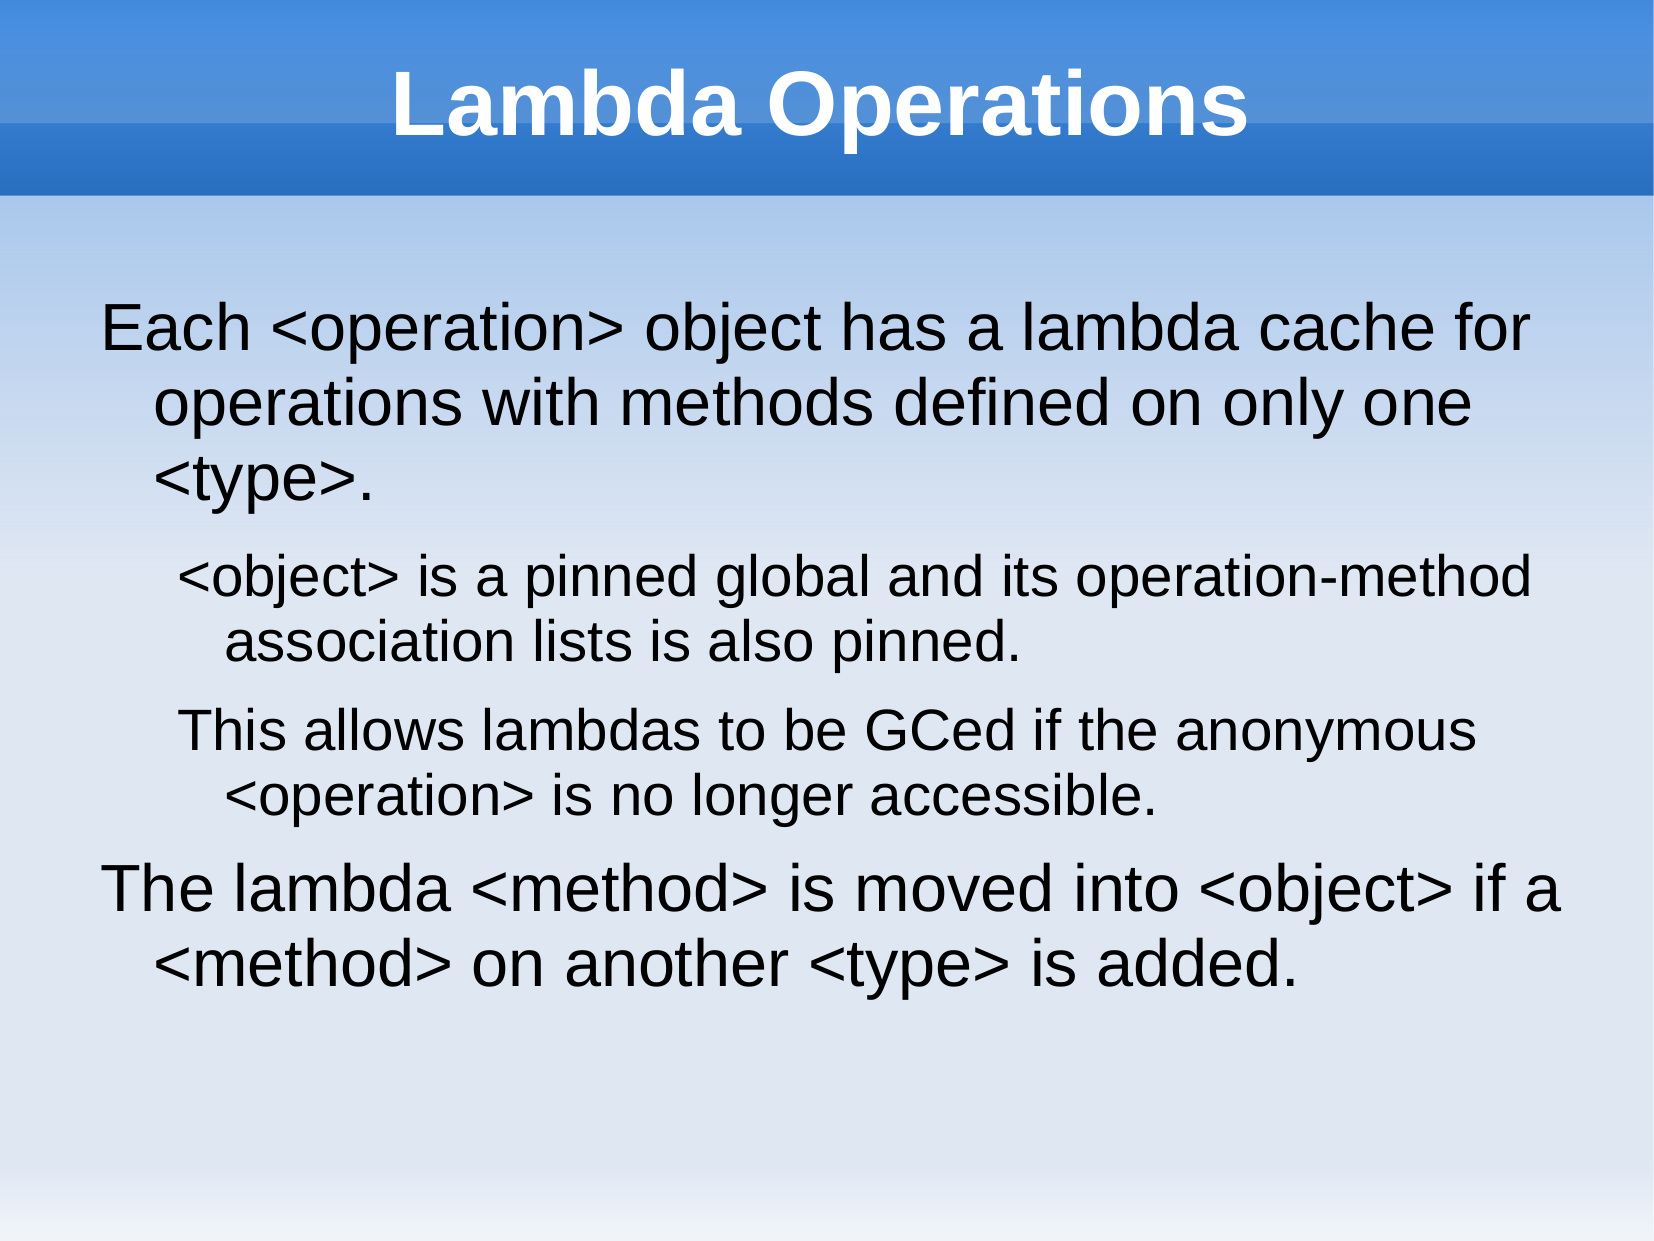

# Lambda Operations
Each <operation> object has a lambda cache for operations with methods defined on only one <type>.
<object> is a pinned global and its operation-method association lists is also pinned.
This allows lambdas to be GCed if the anonymous <operation> is no longer accessible.
The lambda <method> is moved into <object> if a <method> on another <type> is added.